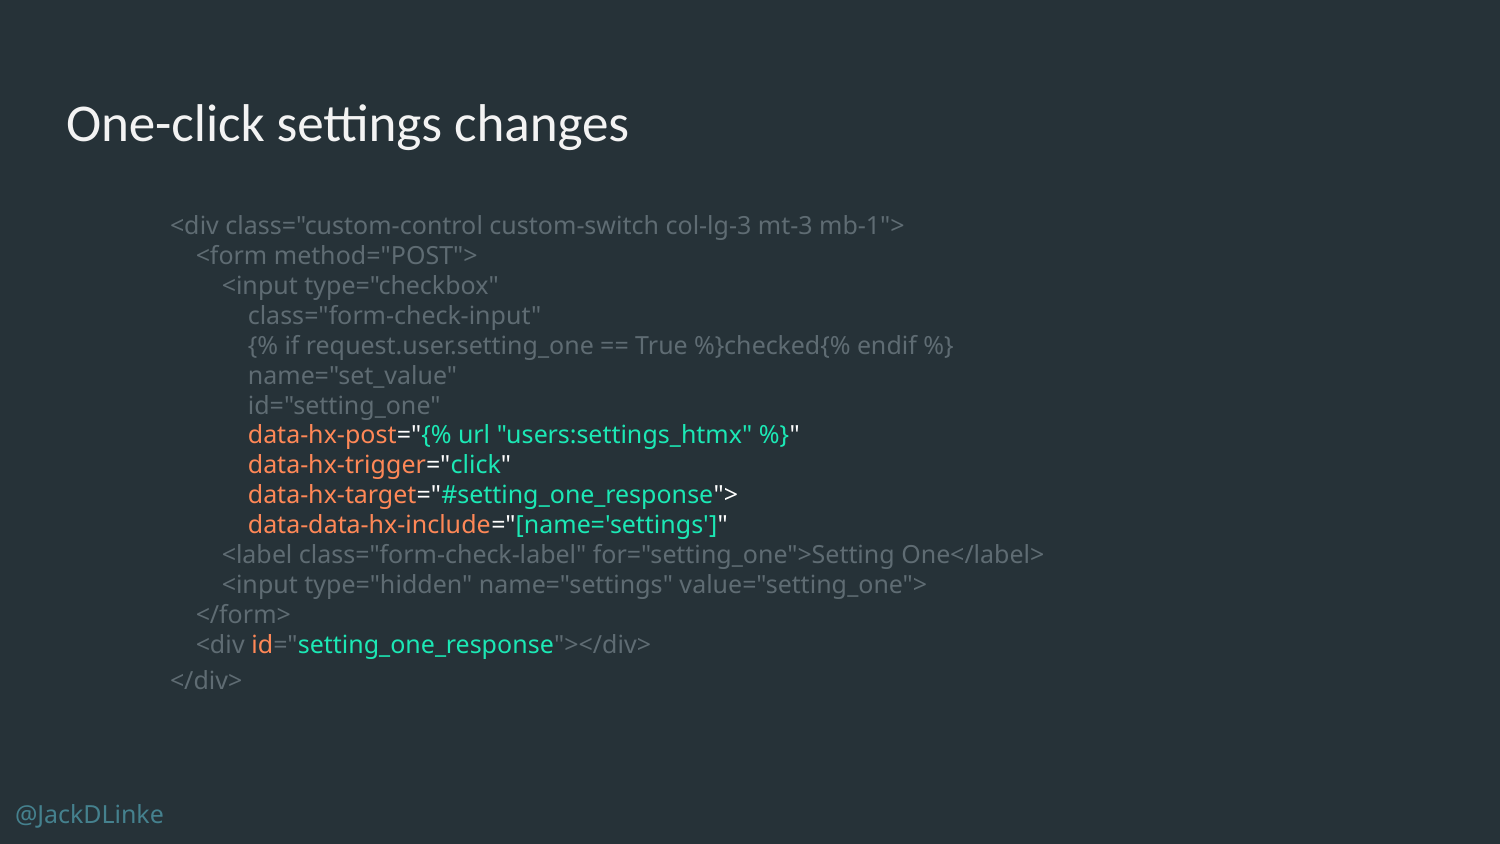

# One-click settings changes
<div class="custom-control custom-switch col-lg-3 mt-3 mb-1">
 <form method="POST">
 <input type="checkbox"
 class="form-check-input"
 {% if request.user.setting_one == True %}checked{% endif %}
 name="set_value"
 id="setting_one"
 data-hx-post="{% url "users:settings_htmx" %}"
 data-hx-trigger="click"
 data-hx-target="#setting_one_response">
 data-data-hx-include="[name='settings']"
 <label class="form-check-label" for="setting_one">Setting One</label>
 <input type="hidden" name="settings" value="setting_one">
 </form>
 <div id="setting_one_response"></div>
</div>